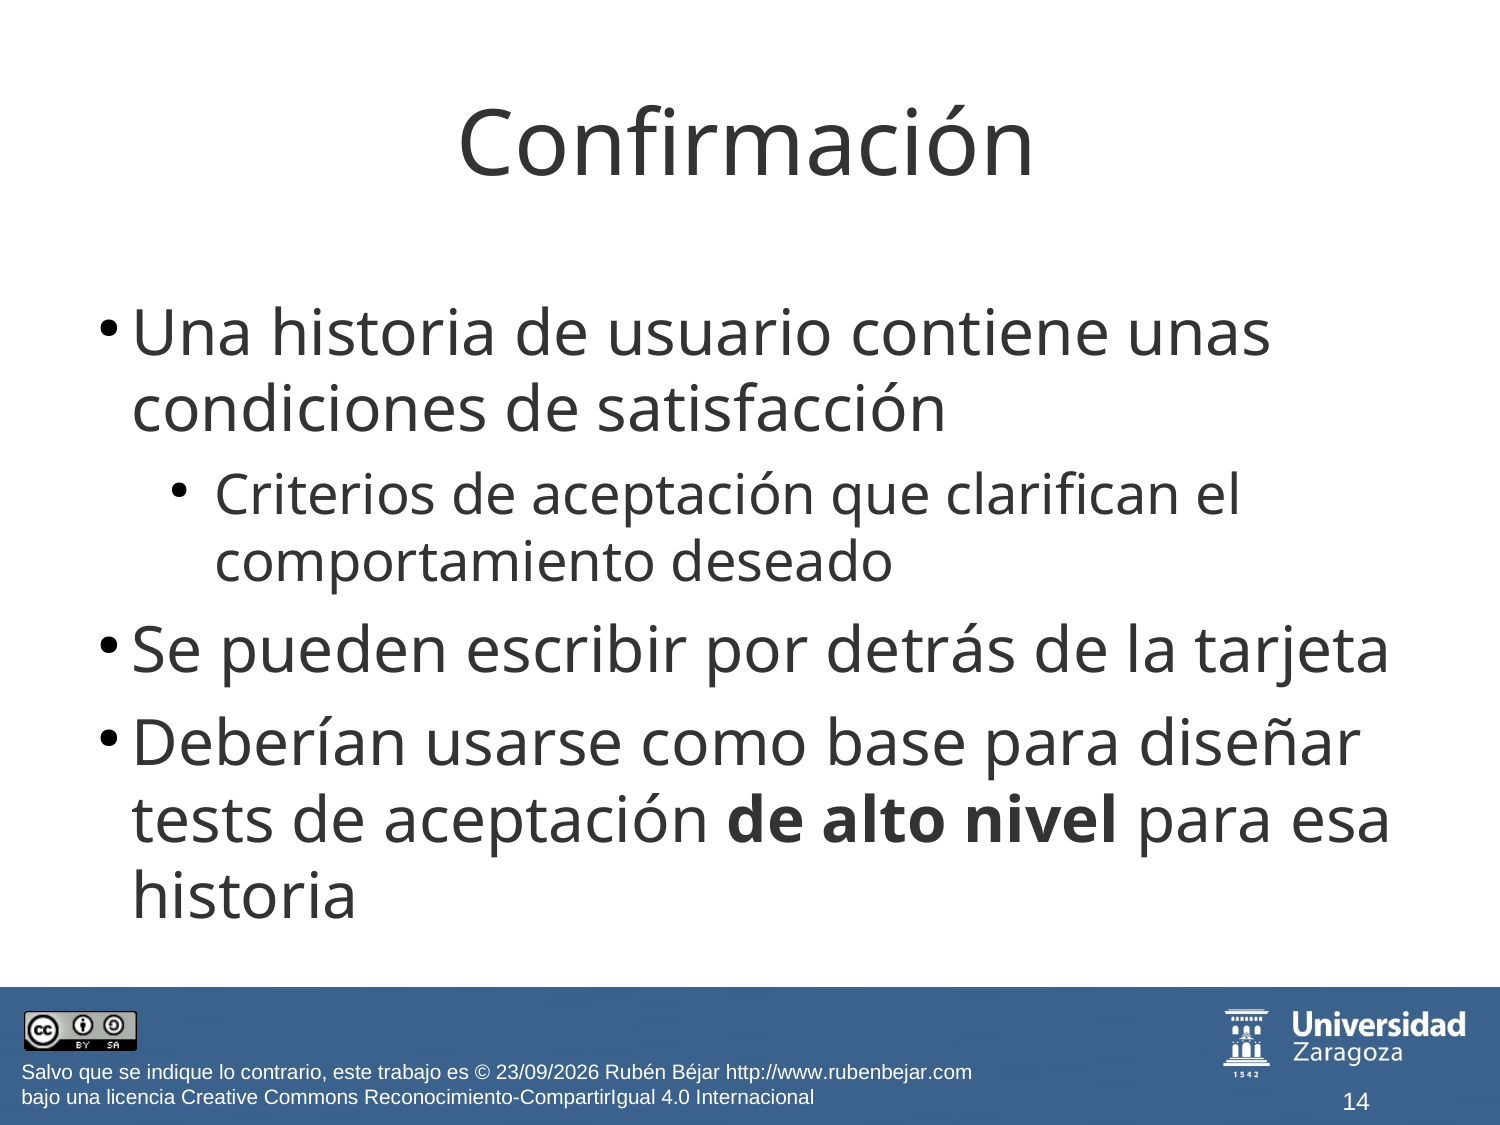

# Confirmación
Una historia de usuario contiene unas condiciones de satisfacción
Criterios de aceptación que clarifican el comportamiento deseado
Se pueden escribir por detrás de la tarjeta
Deberían usarse como base para diseñar tests de aceptación de alto nivel para esa historia